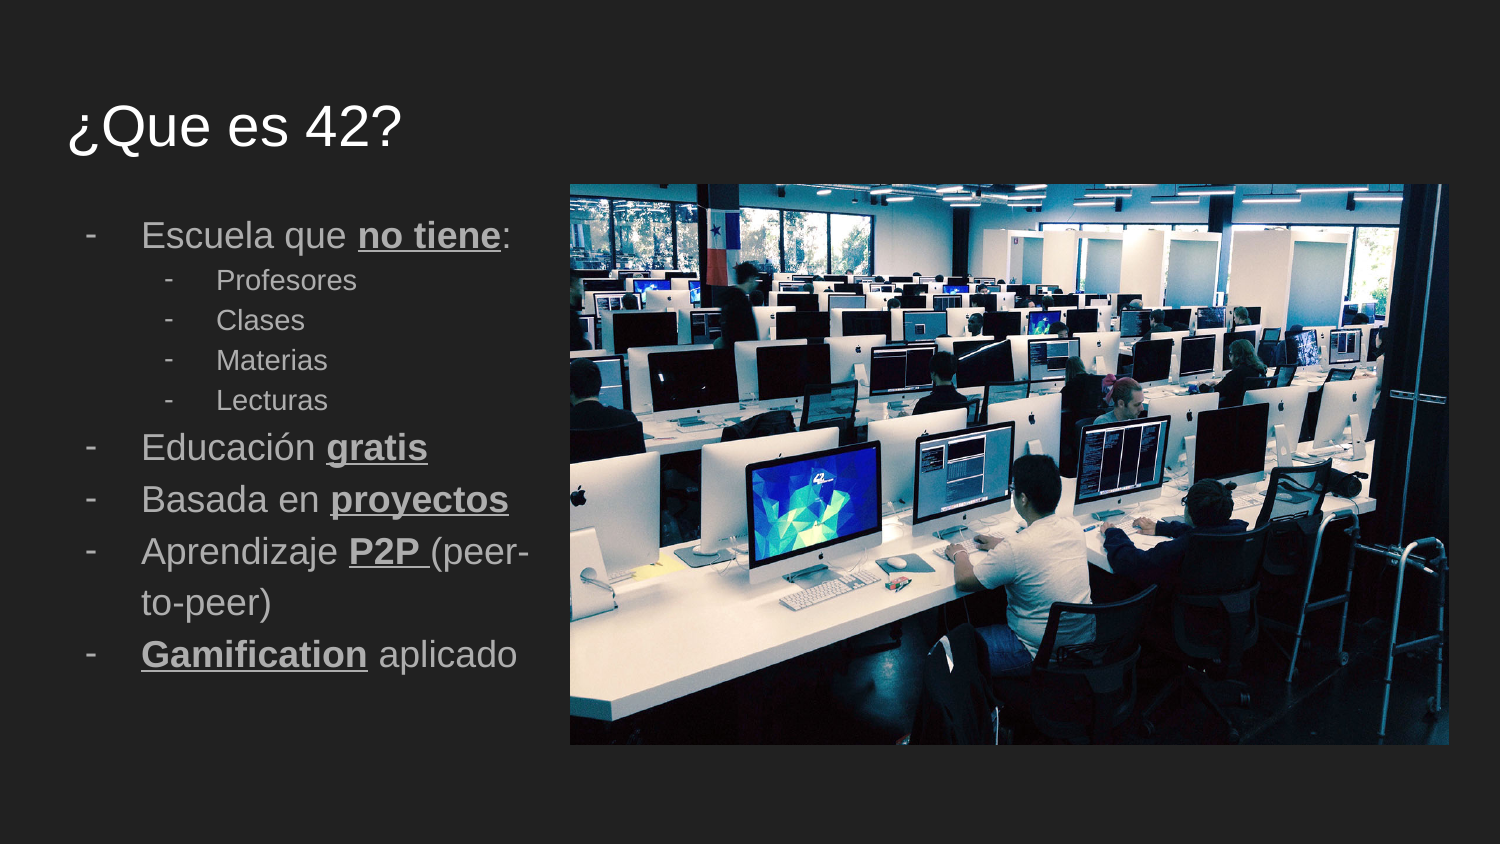

# ¿Que es 42?
Escuela que no tiene:
Profesores
Clases
Materias
Lecturas
Educación gratis
Basada en proyectos
Aprendizaje P2P (peer-to-peer)
Gamification aplicado